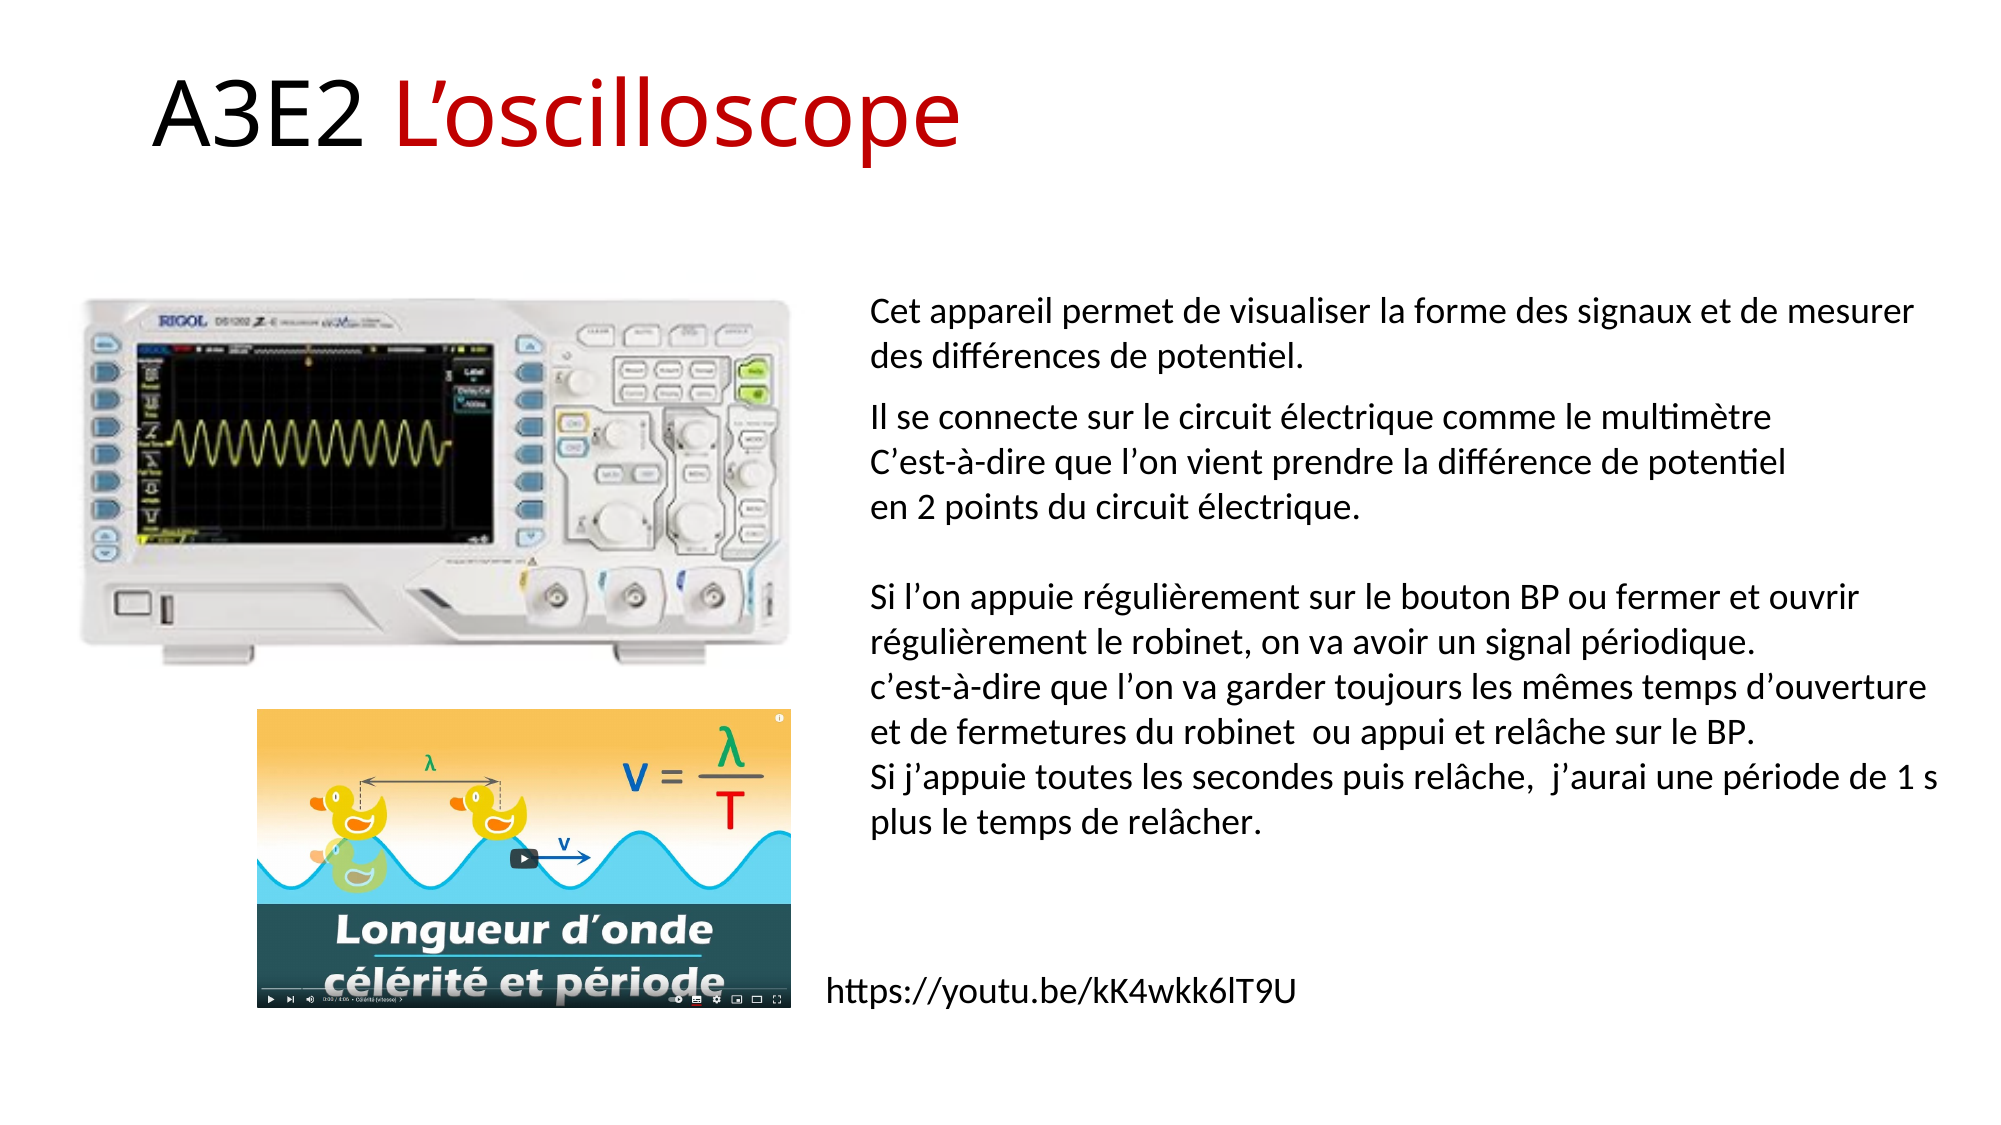

A3E2 L’oscilloscope
Cet appareil permet de visualiser la forme des signaux et de mesurer
des différences de potentiel.
Il se connecte sur le circuit électrique comme le multimètre
C’est-à-dire que l’on vient prendre la différence de potentiel
en 2 points du circuit électrique.
Si l’on appuie régulièrement sur le bouton BP ou fermer et ouvrir
régulièrement le robinet, on va avoir un signal périodique.
c’est-à-dire que l’on va garder toujours les mêmes temps d’ouverture
et de fermetures du robinet ou appui et relâche sur le BP.
Si j’appuie toutes les secondes puis relâche, j’aurai une période de 1 s
plus le temps de relâcher.
https://youtu.be/kK4wkk6lT9U